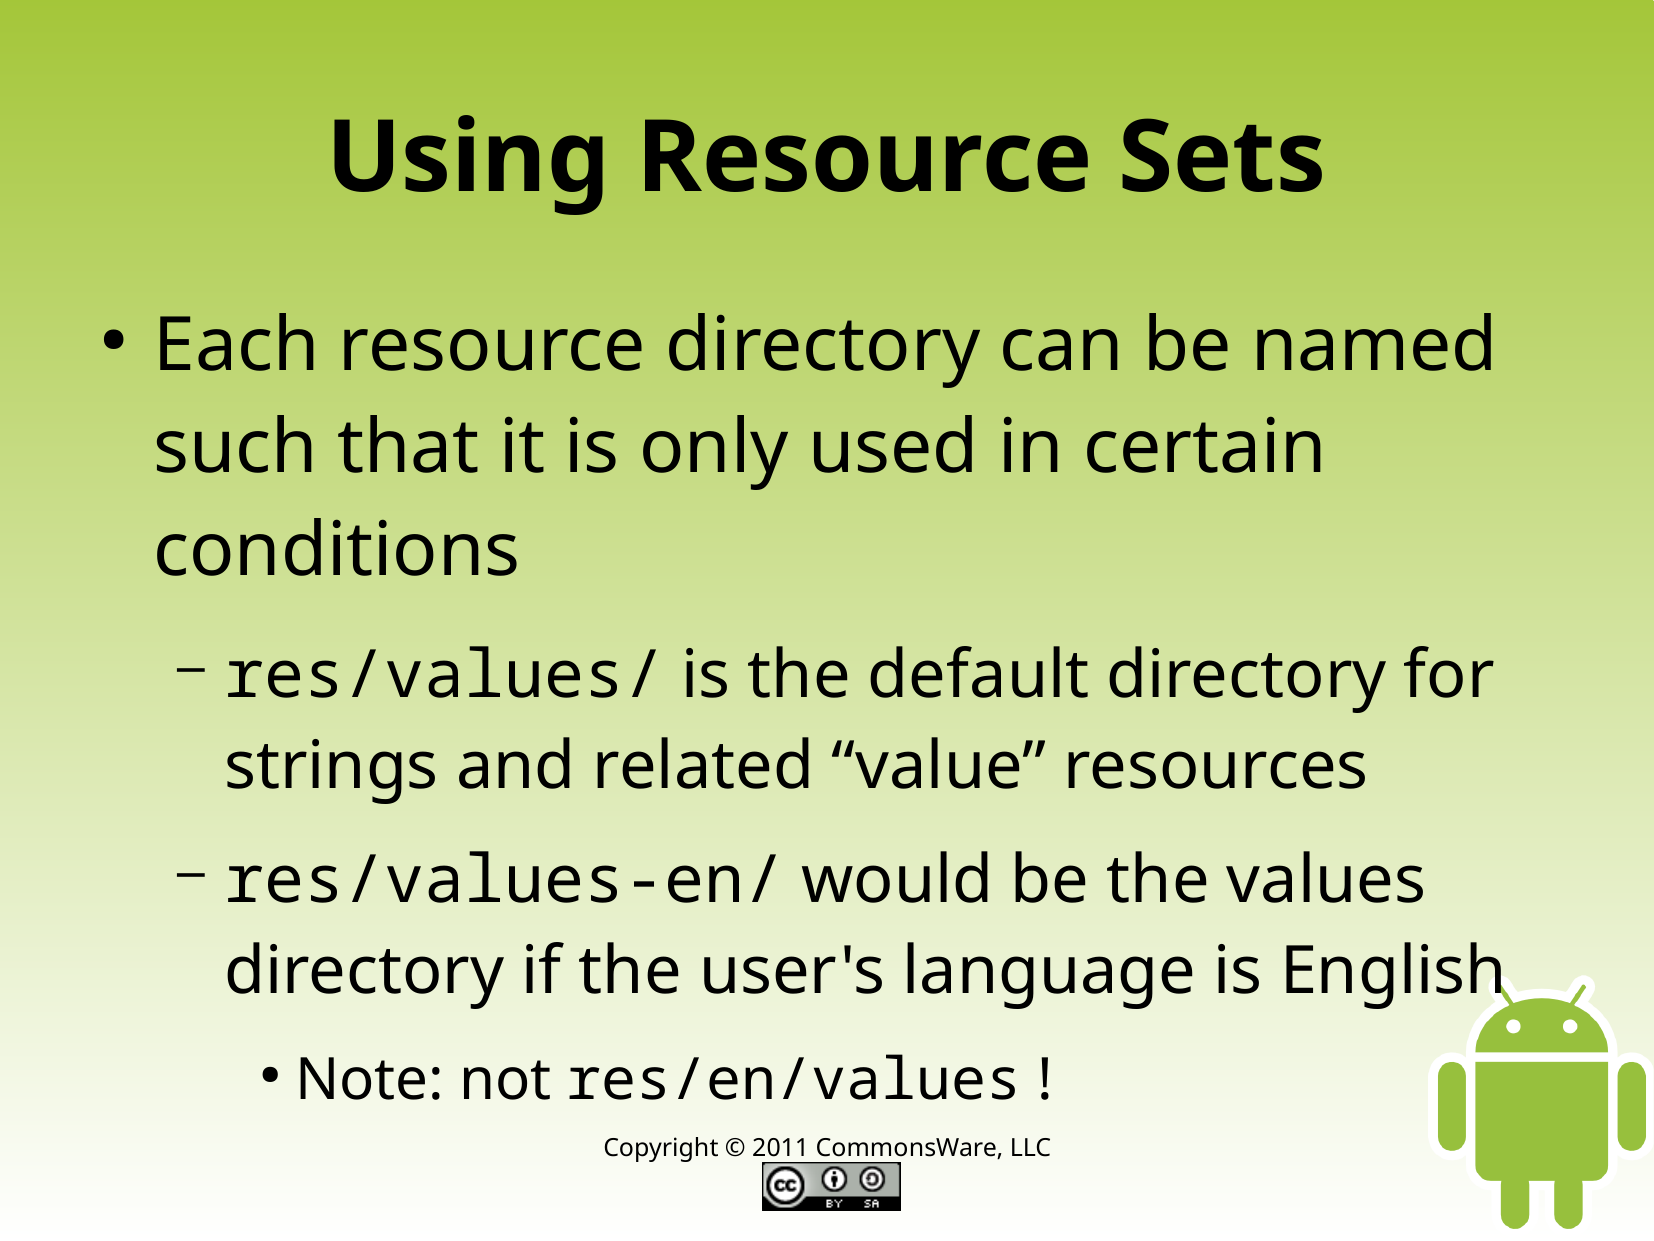

# Using Resource Sets
Each resource directory can be named such that it is only used in certain conditions
res/values/ is the default directory for strings and related “value” resources
res/values-en/ would be the values directory if the user's language is English
Note: not res/en/values !